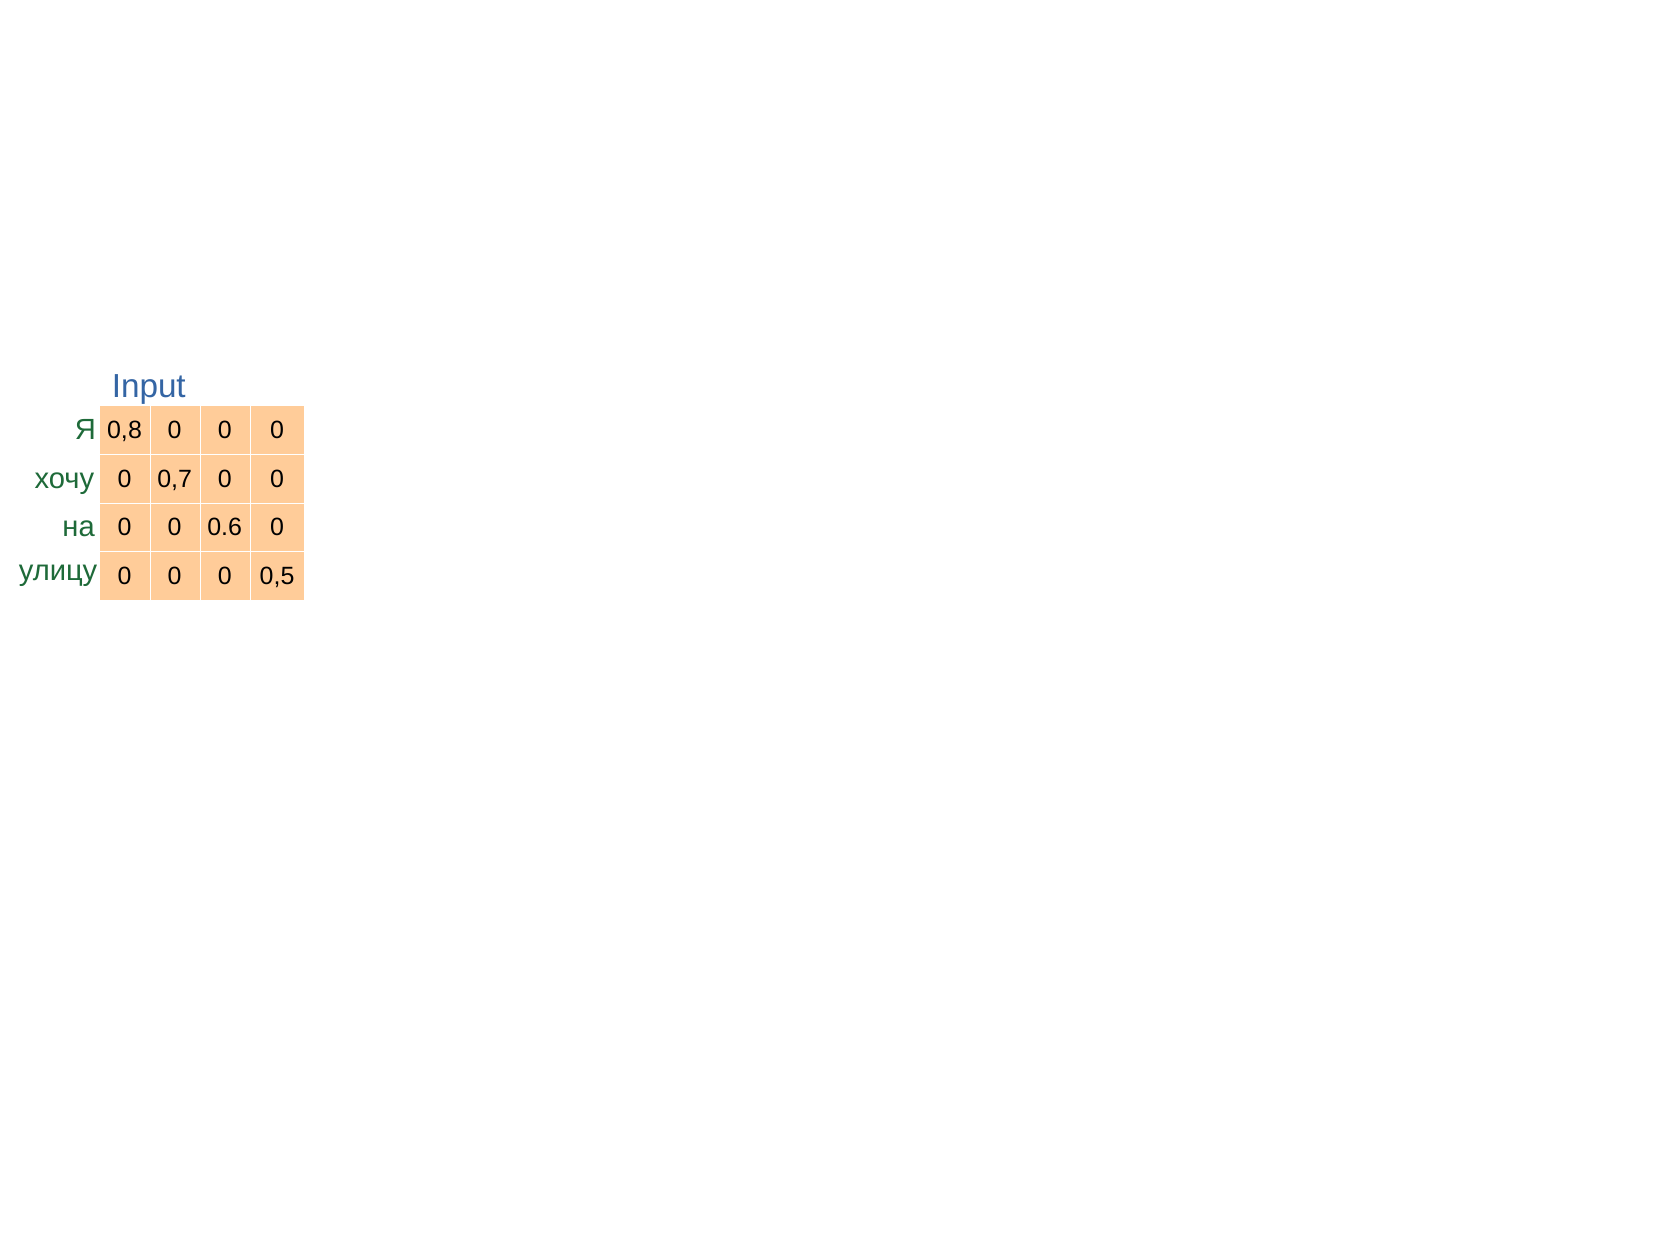

Input
| 0,8 | 0 | 0 | 0 |
| --- | --- | --- | --- |
| 0 | 0,7 | 0 | 0 |
| 0 | 0 | 0.6 | 0 |
| 0 | 0 | 0 | 0,5 |
Я
хочу
на
улицу